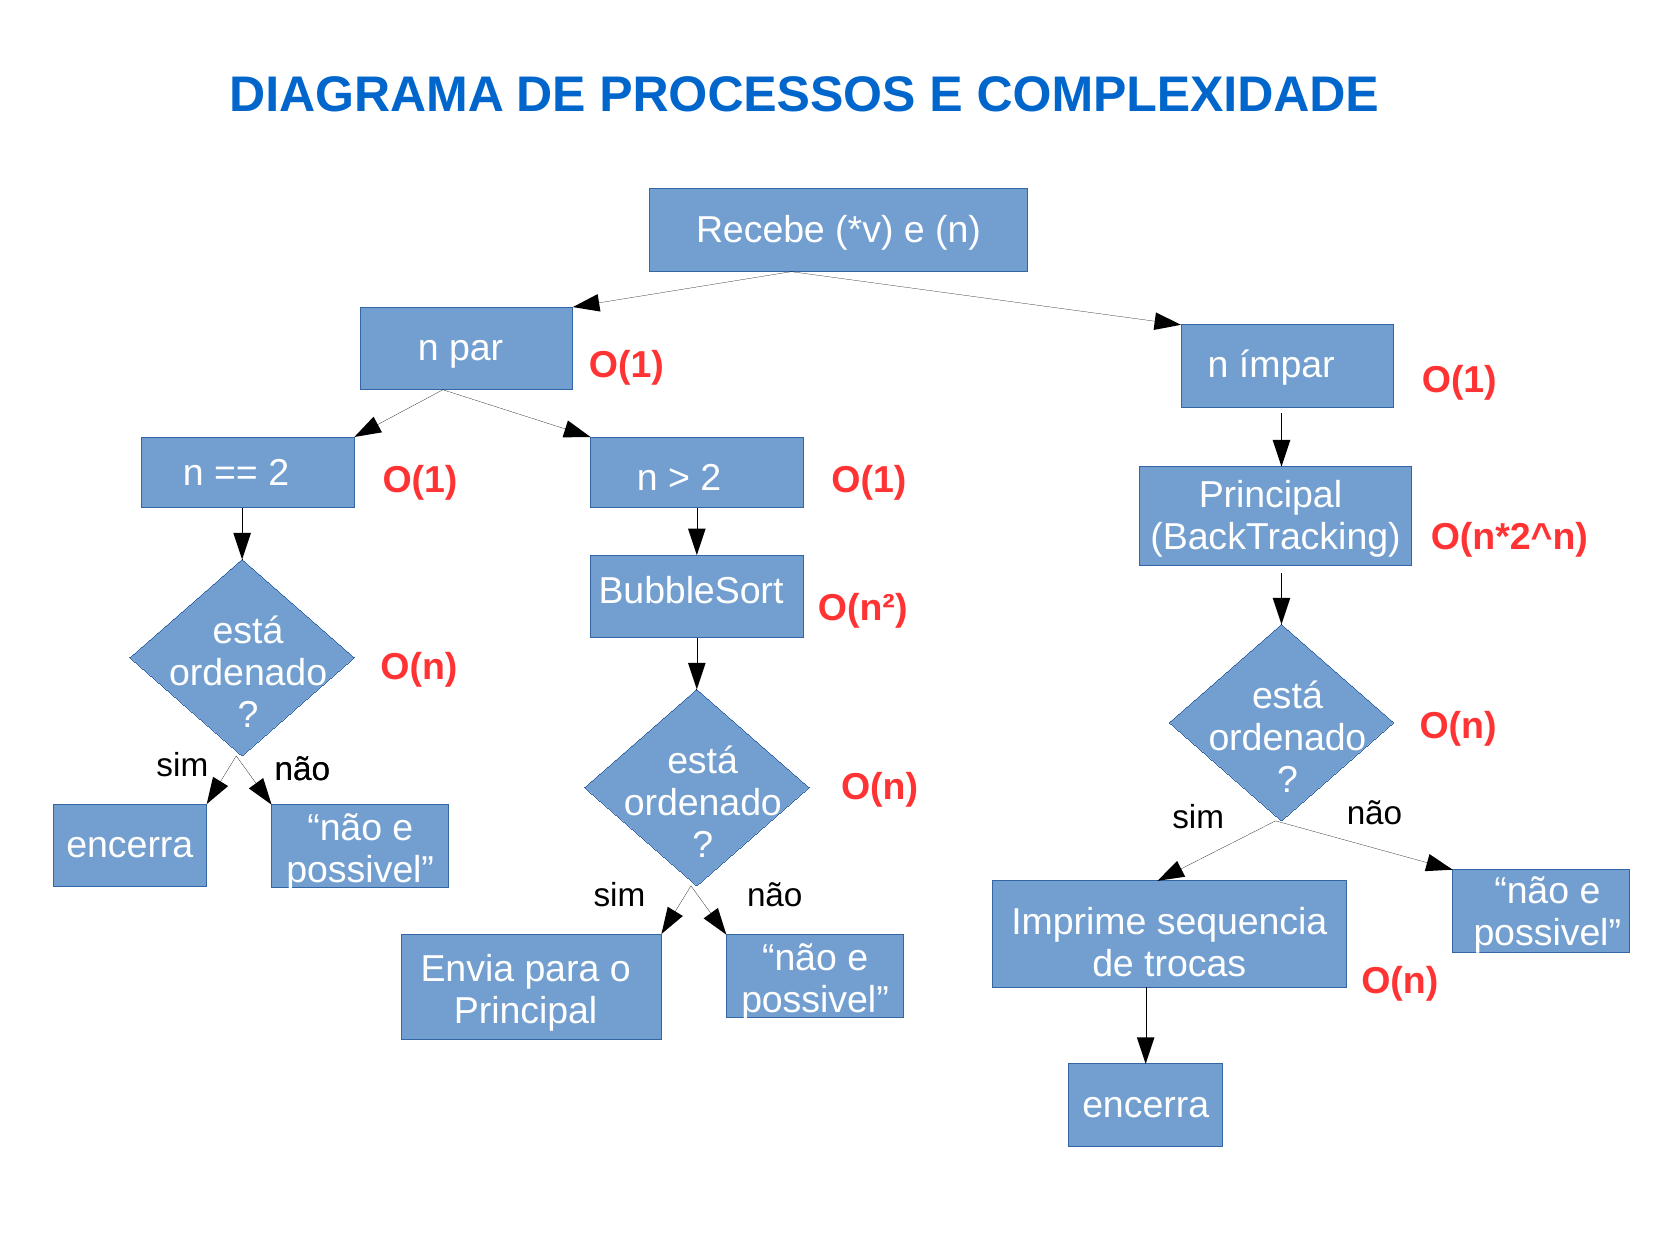

DIAGRAMA DE PROCESSOS E COMPLEXIDADE
Recebe (*v) e (n)
n par
O(1)
n ímpar
O(1)
n == 2
n > 2
O(1)
O(1)
Principal
(BackTracking)
O(n*2^n)
BubbleSort
O(n²)
está ordenado
?
O(n)
está ordenado
?
O(n)
está ordenado
?
sim
não
não
O(n)
não
sim
“não e possivel”
encerra
“não e possivel”
sim
não
Imprime sequencia
de trocas
“não e possivel”
Envia para o Principal
O(n)
encerra